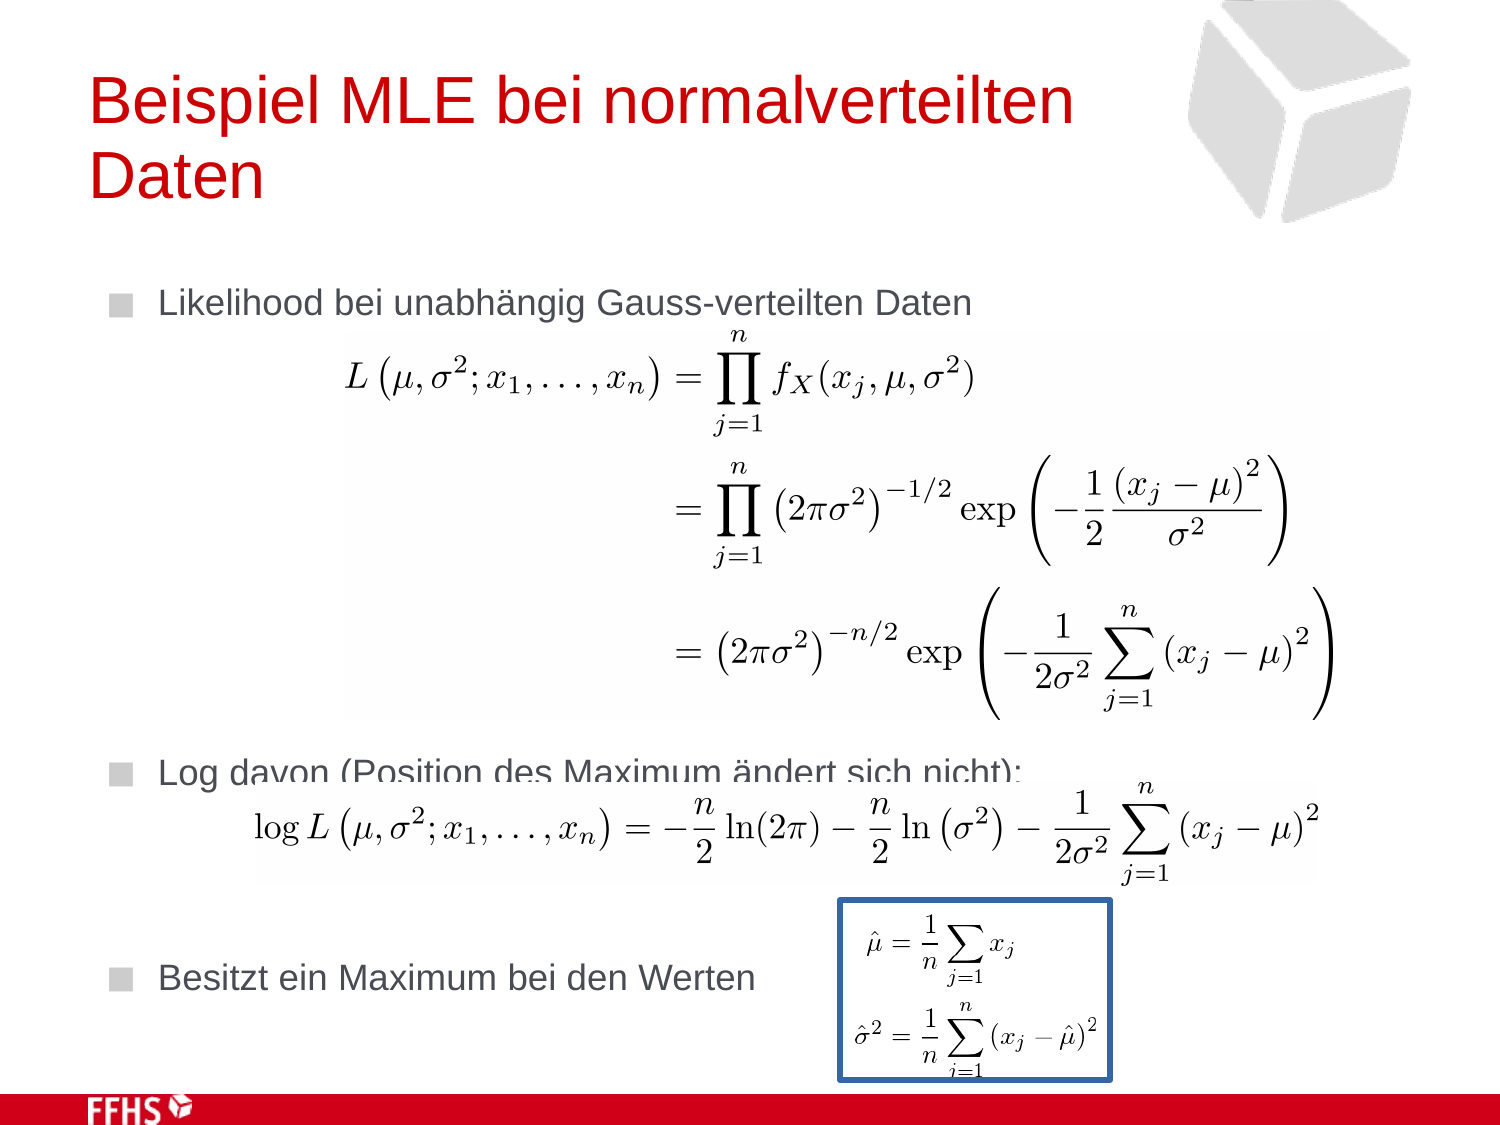

Beispiel MLE bei normalverteilten Daten
# Likelihood bei unabhängig Gauss-verteilten Daten
Log davon (Position des Maximum ändert sich nicht):
Besitzt ein Maximum bei den Werten